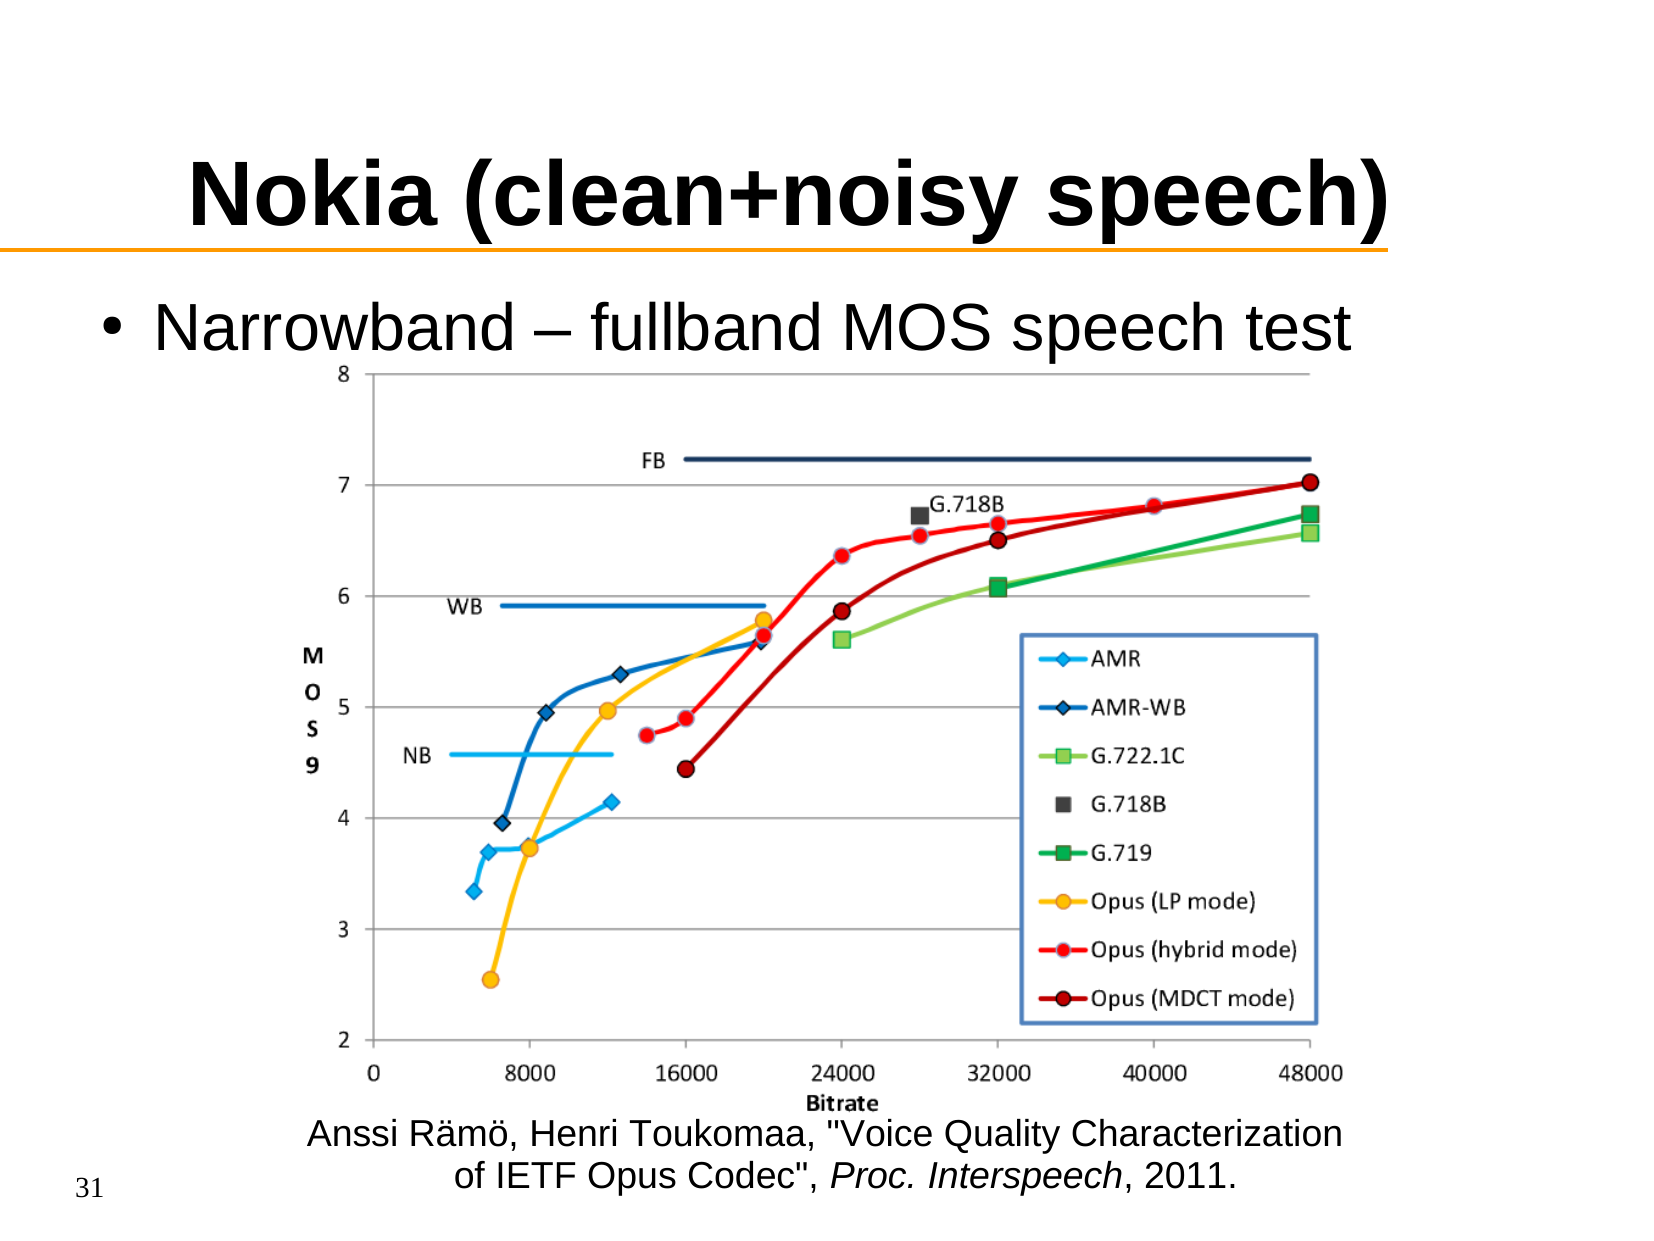

# Nokia (clean+noisy speech)
Narrowband – fullband MOS speech test
Anssi Rämö, Henri Toukomaa, "Voice Quality Characterization
 of IETF Opus Codec", Proc. Interspeech, 2011.
31